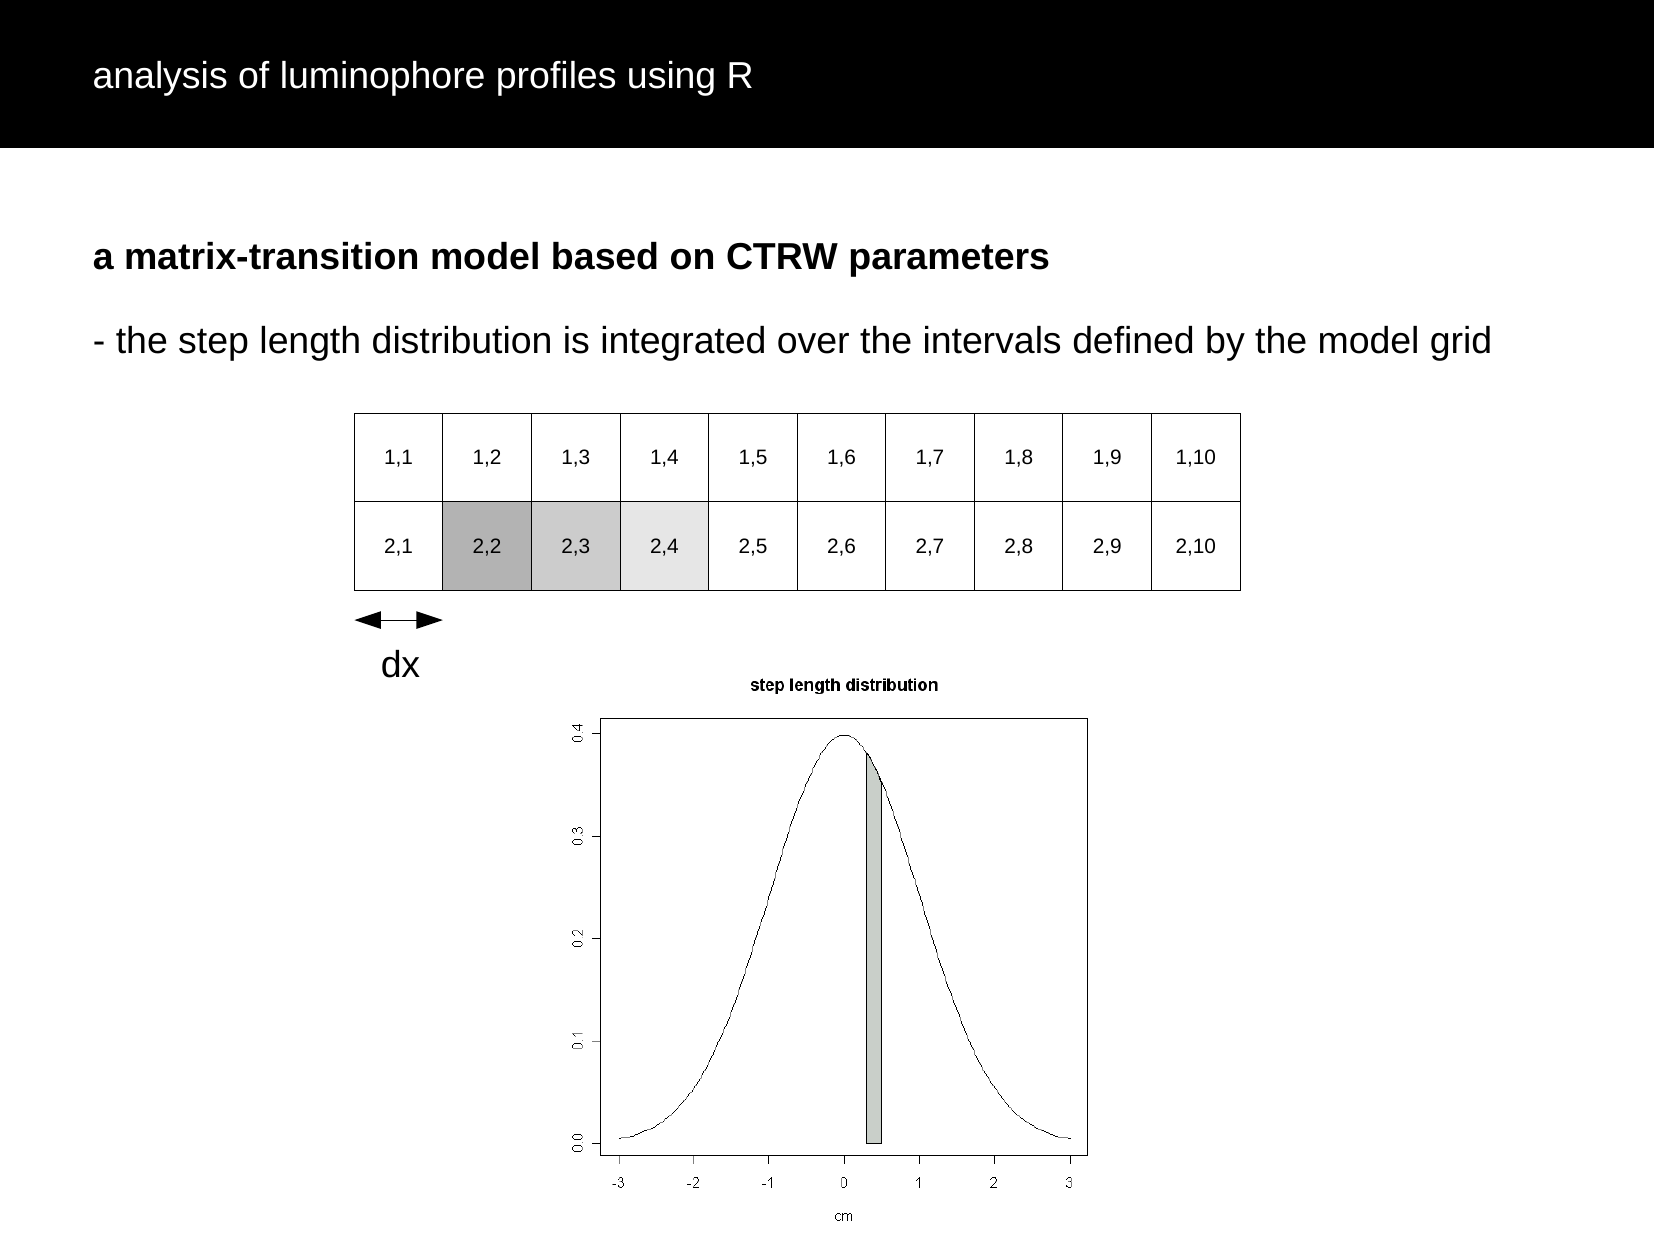

analysis of luminophore profiles using R
a matrix-transition model based on CTRW parameters
- the step length distribution is integrated over the intervals defined by the model grid
1,1
1,2
1,3
1,4
1,5
1,6
1,7
1,8
1,9
1,10
2,1
2,2
2,3
2,4
2,5
2,6
2,7
2,8
2,9
2,10
dx